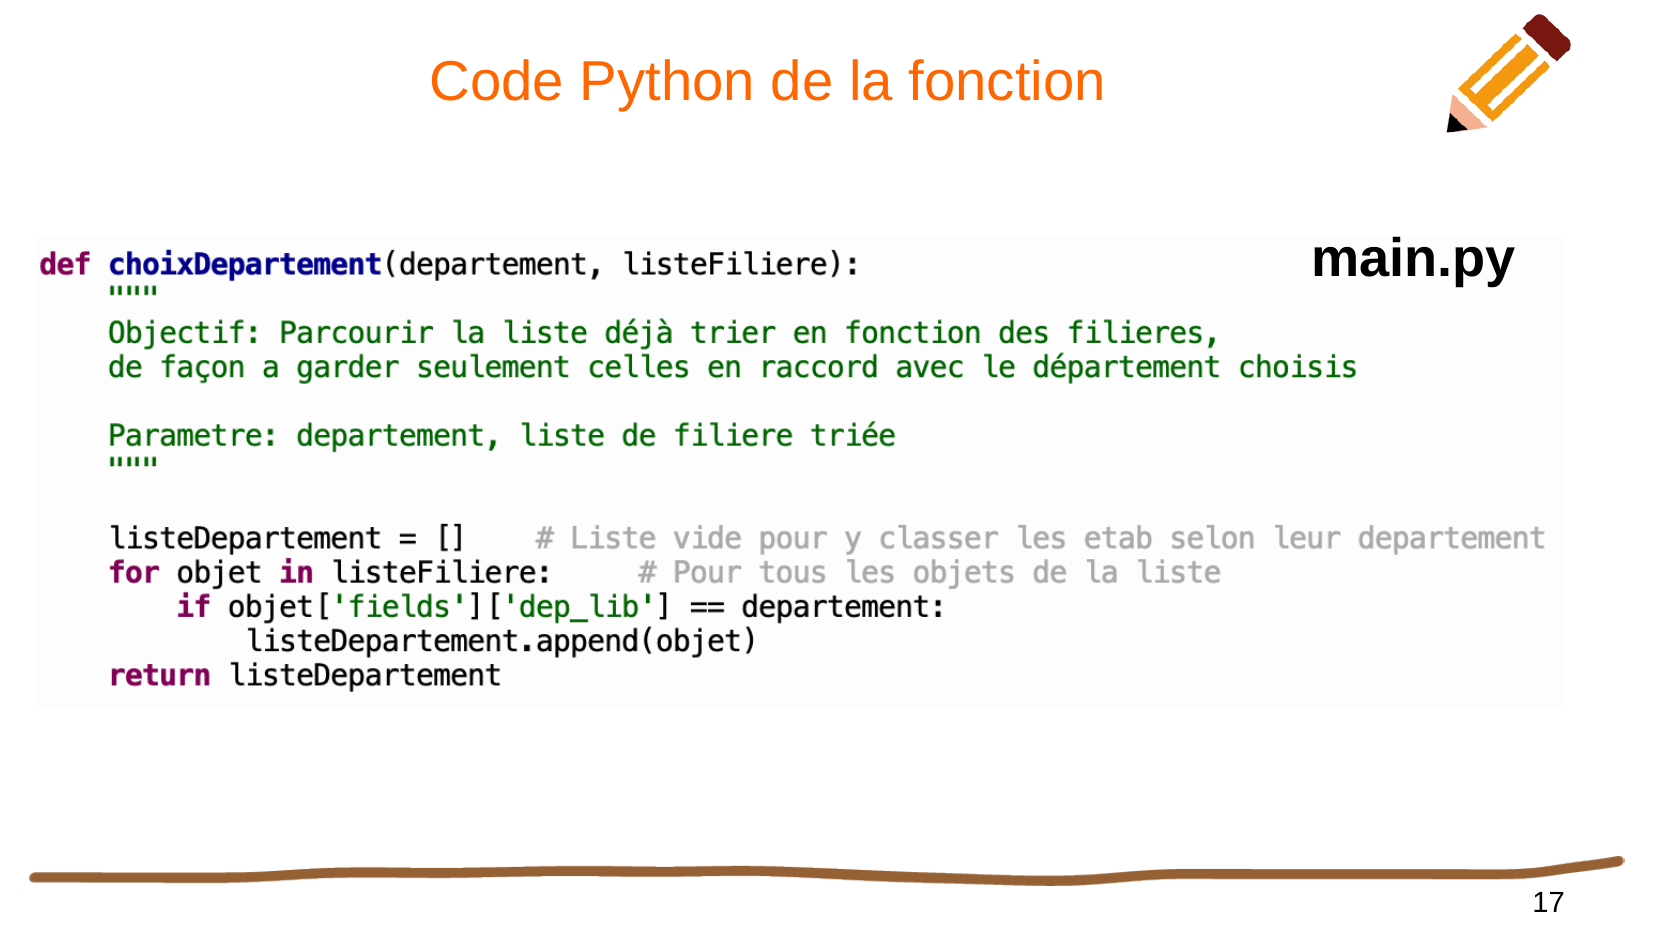

# Code Python de la fonction
main.py
17